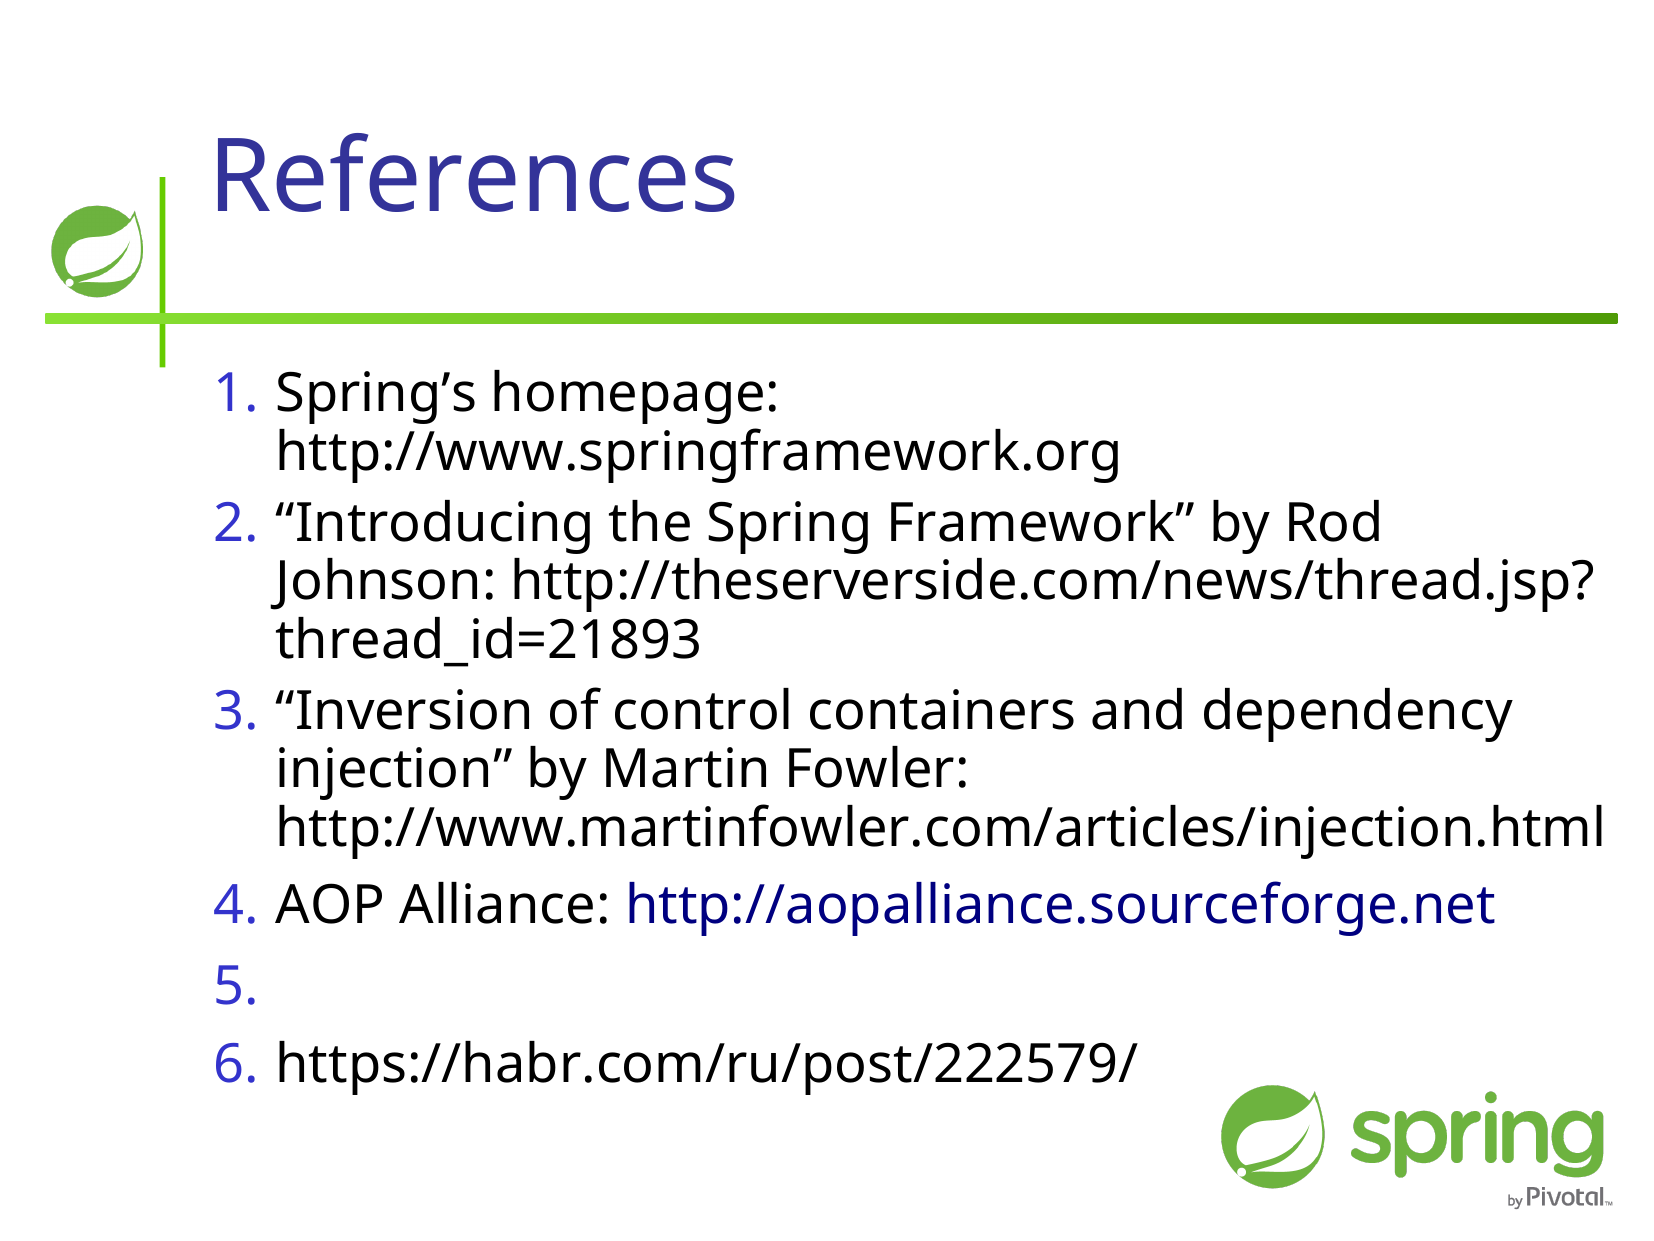

# References
Spring’s homepage: http://www.springframework.org
“Introducing the Spring Framework” by Rod Johnson: http://theserverside.com/news/thread.jsp?thread_id=21893
“Inversion of control containers and dependency injection” by Martin Fowler: http://www.martinfowler.com/articles/injection.html
AOP Alliance: http://aopalliance.sourceforge.net
https://habr.com/ru/post/222579/